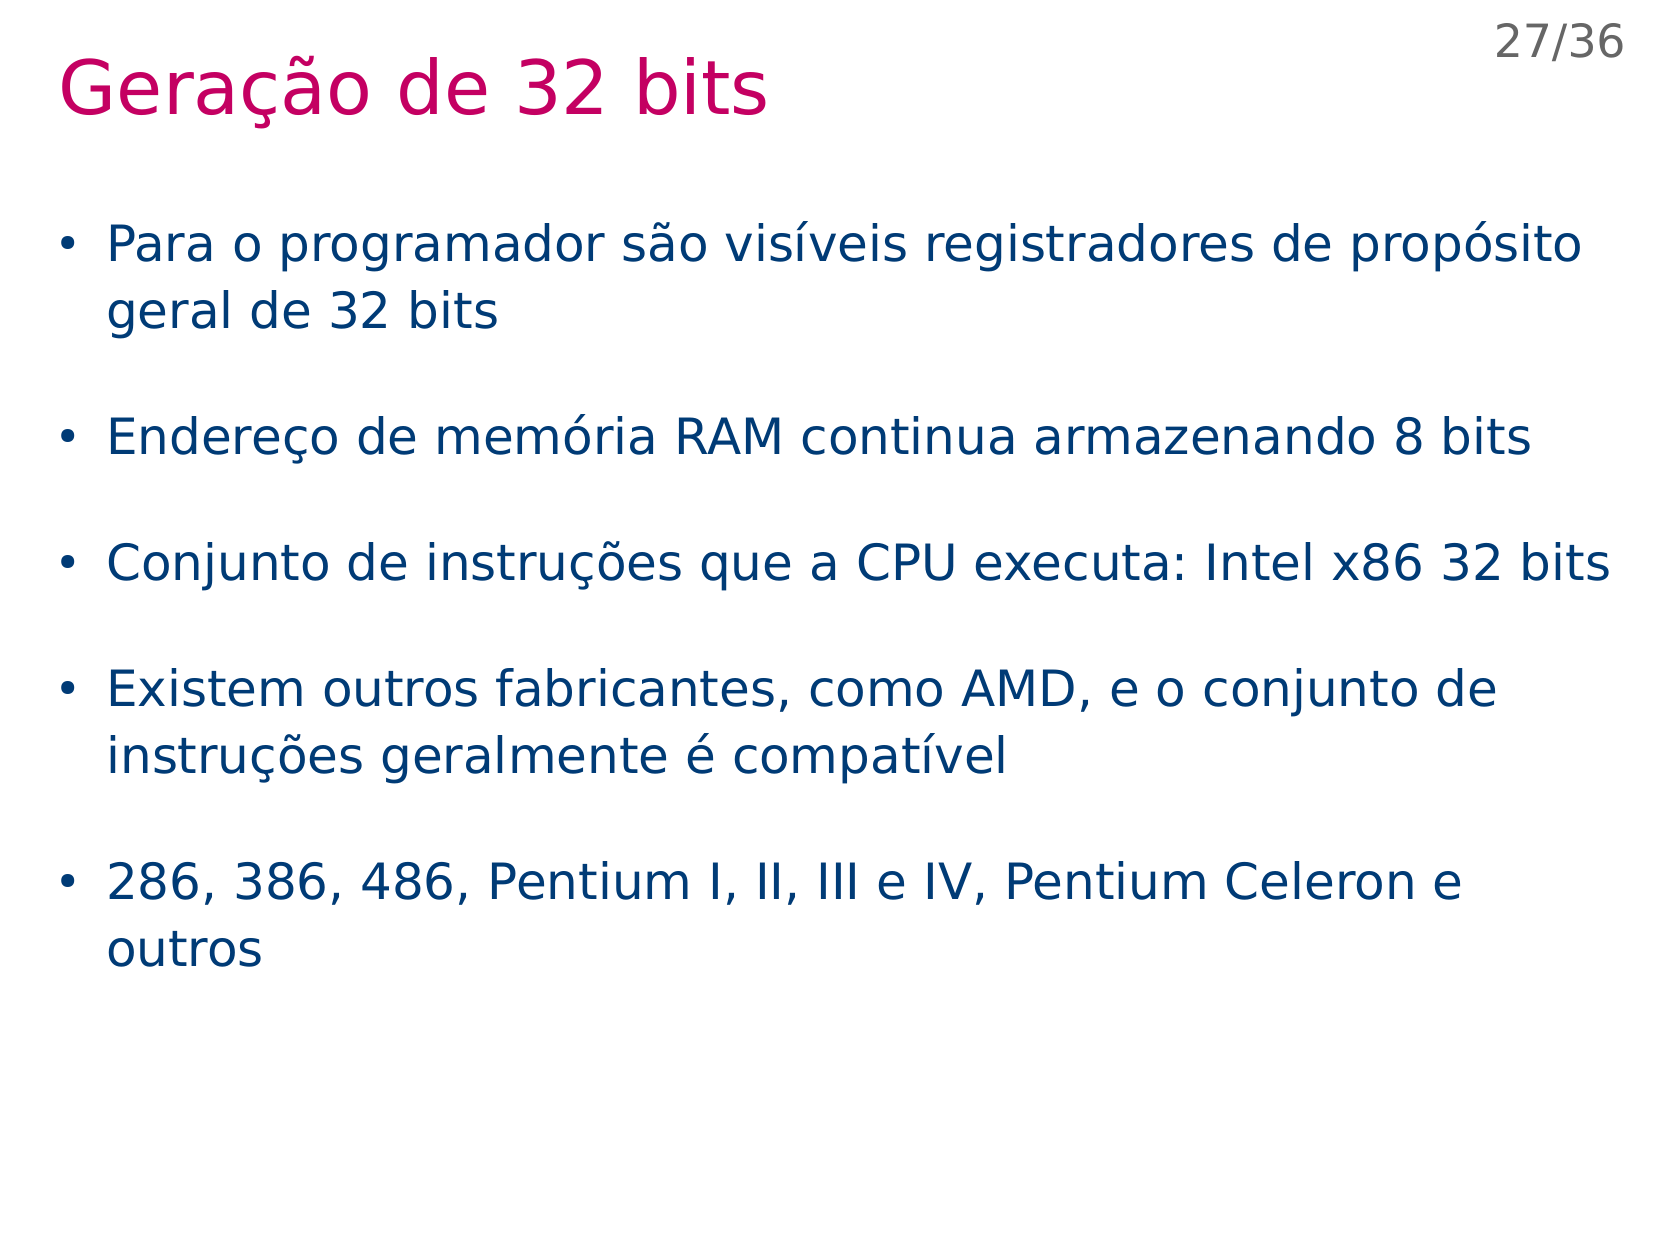

27
# Geração de 32 bits
Para o programador são visíveis registradores de propósito geral de 32 bits
Endereço de memória RAM continua armazenando 8 bits
Conjunto de instruções que a CPU executa: Intel x86 32 bits
Existem outros fabricantes, como AMD, e o conjunto de instruções geralmente é compatível
286, 386, 486, Pentium I, II, III e IV, Pentium Celeron e outros